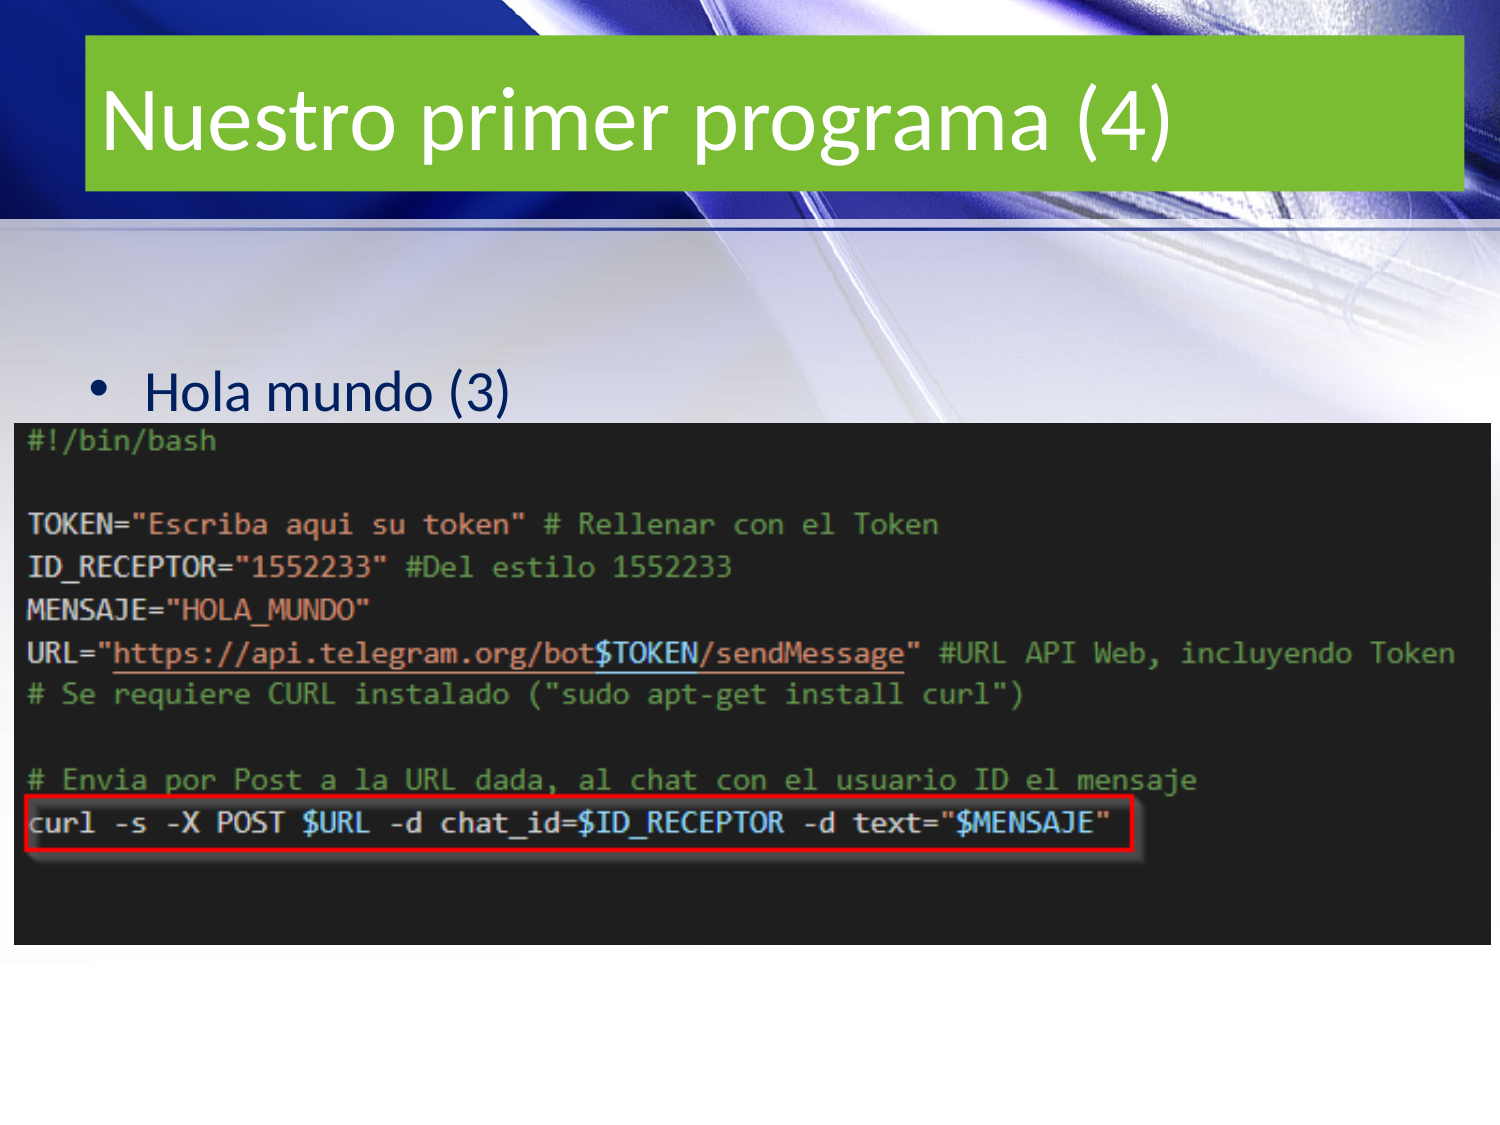

Nuestro primer programa (4)
Hola mundo (3)